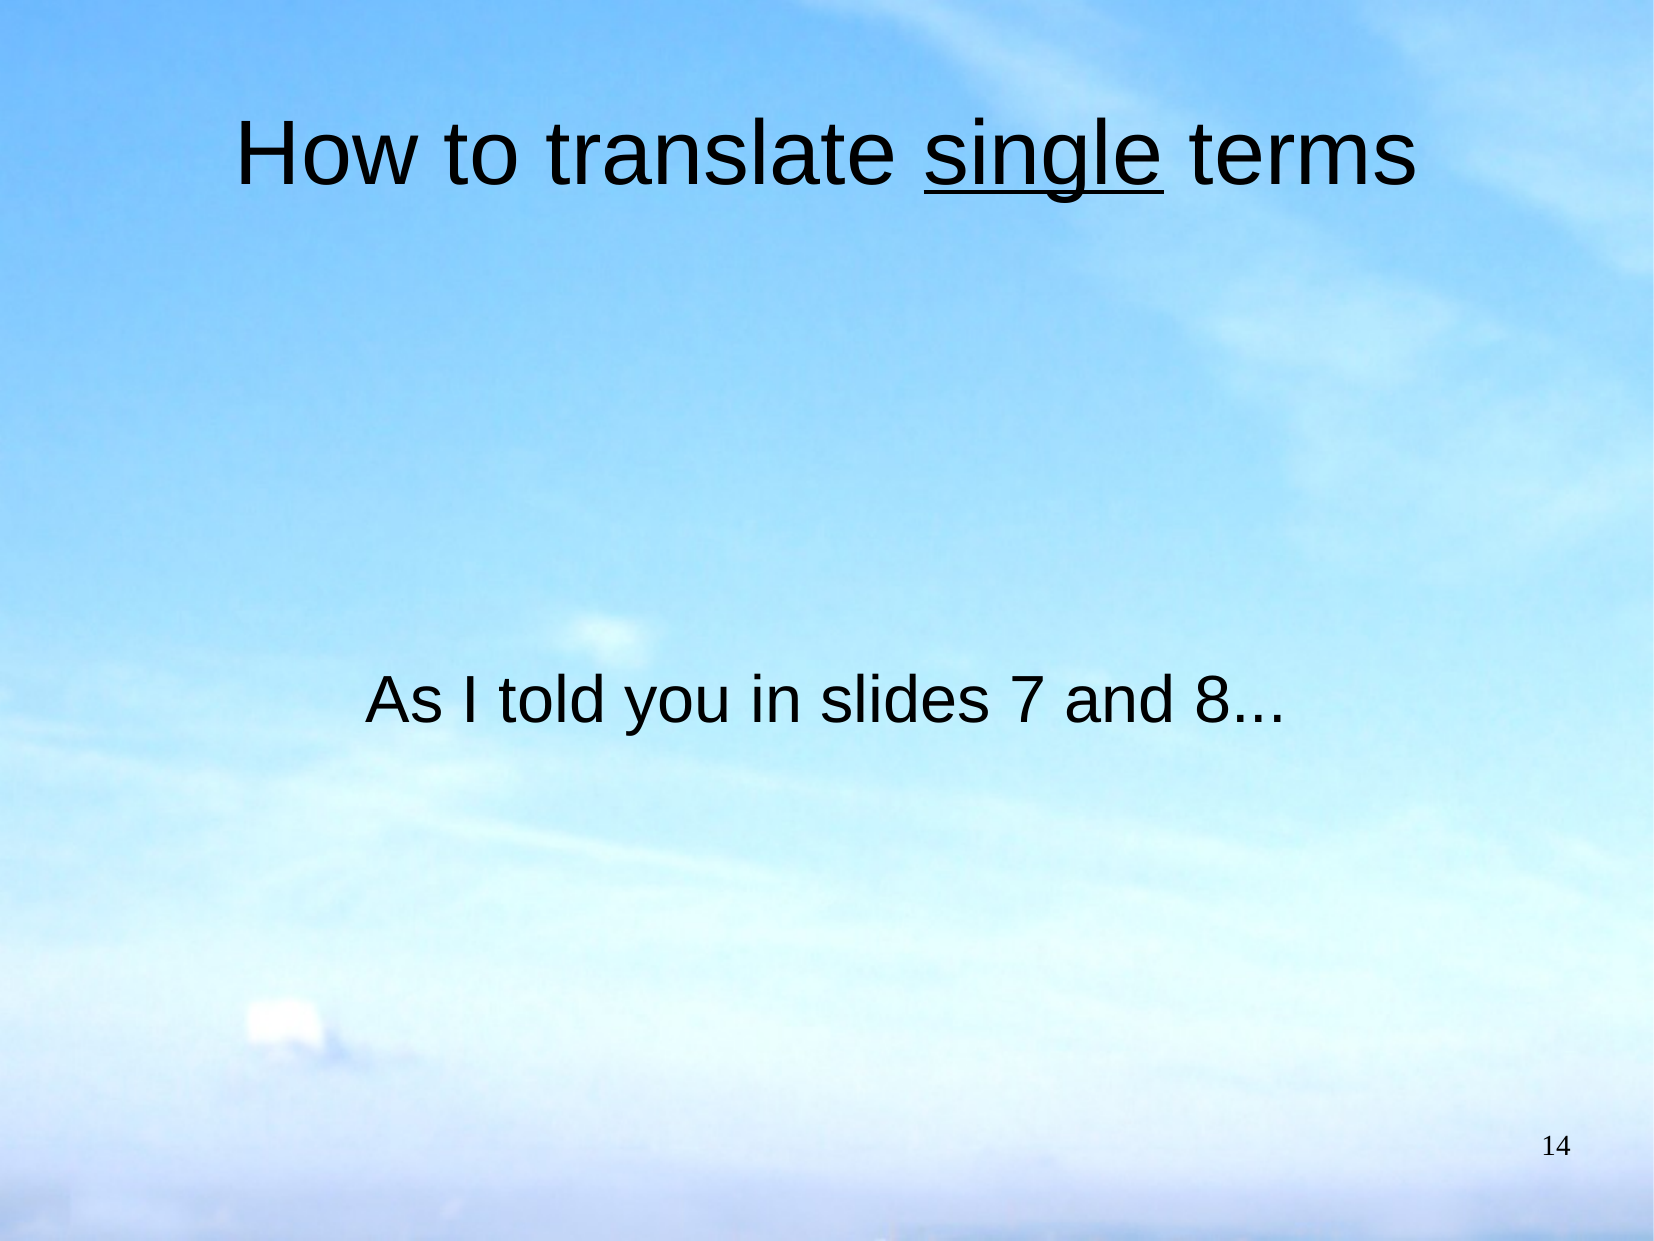

# How to translate single terms
As I told you in slides 7 and 8...
14